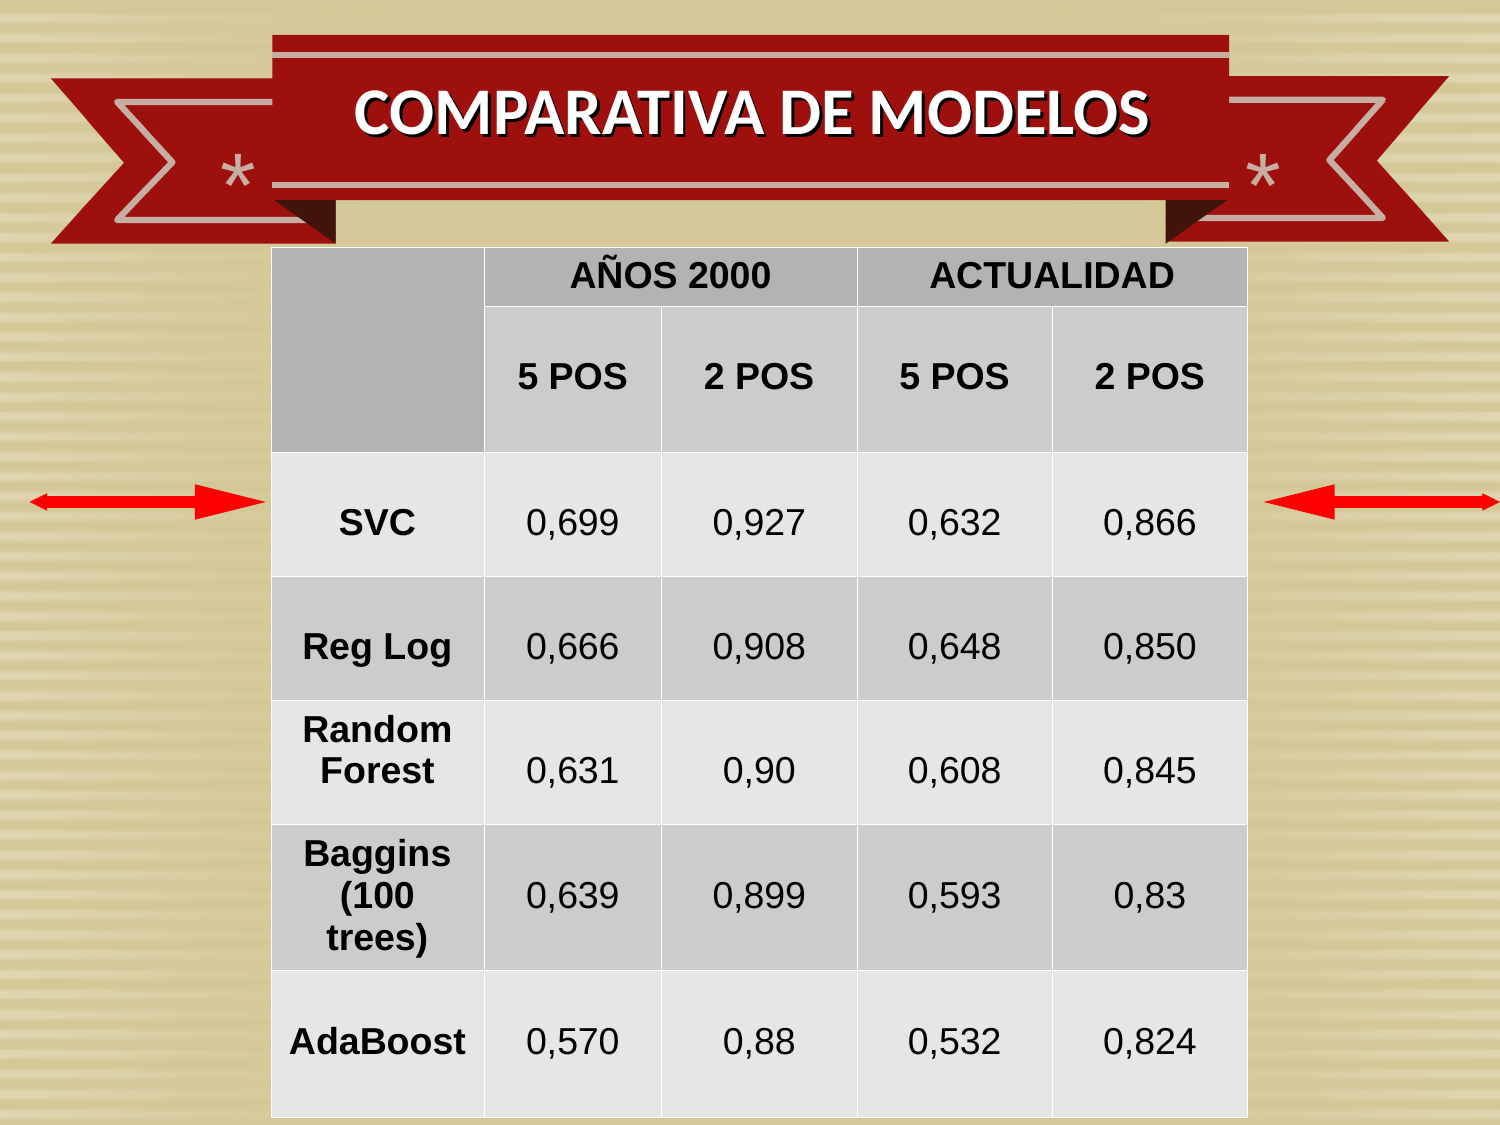

# COMPARATIVA DE MODELOS
| | AÑOS 2000 | | ACTUALIDAD | |
| --- | --- | --- | --- | --- |
| | 5 POS | 2 POS | 5 POS | 2 POS |
| SVC | 0,699 | 0,927 | 0,632 | 0,866 |
| Reg Log | 0,666 | 0,908 | 0,648 | 0,850 |
| Random Forest | 0,631 | 0,90 | 0,608 | 0,845 |
| Baggins (100 trees) | 0,639 | 0,899 | 0,593 | 0,83 |
| AdaBoost | 0,570 | 0,88 | 0,532 | 0,824 |